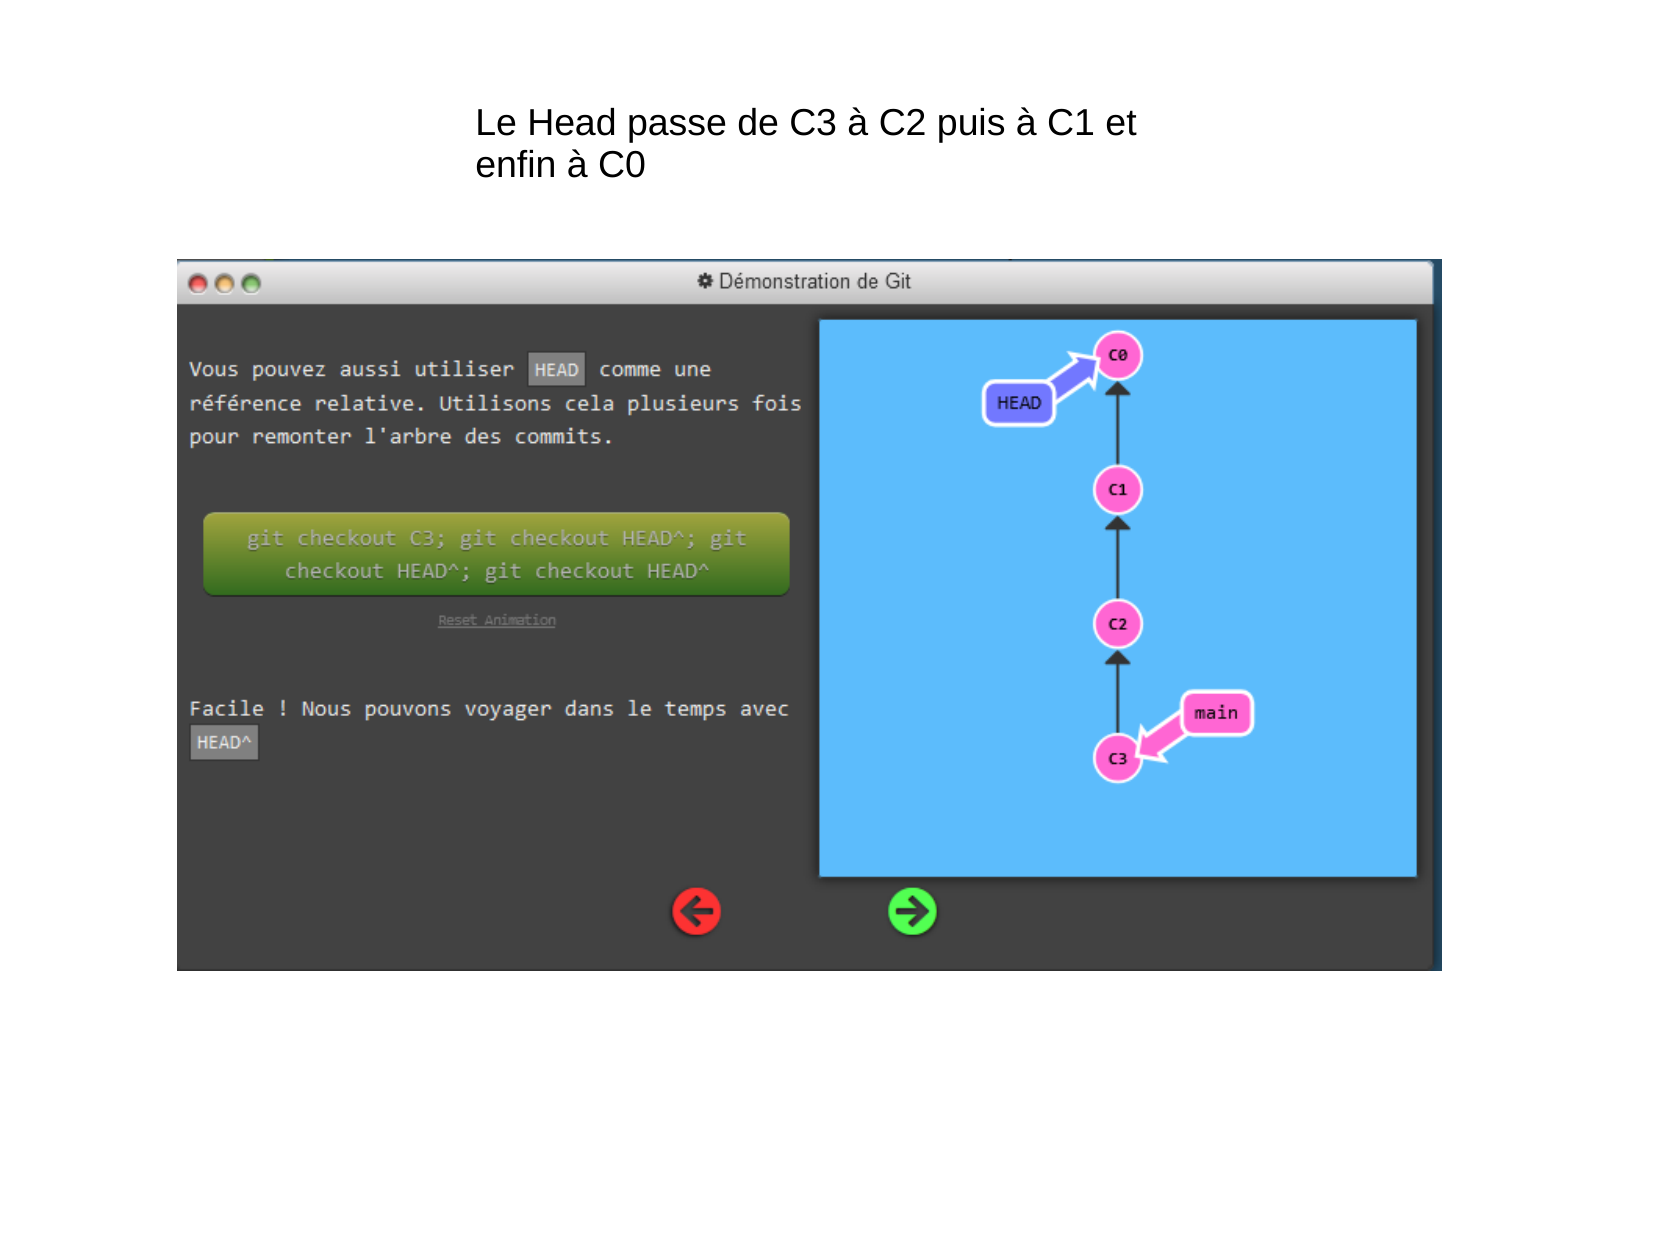

Le Head passe de C3 à C2 puis à C1 et enfin à C0